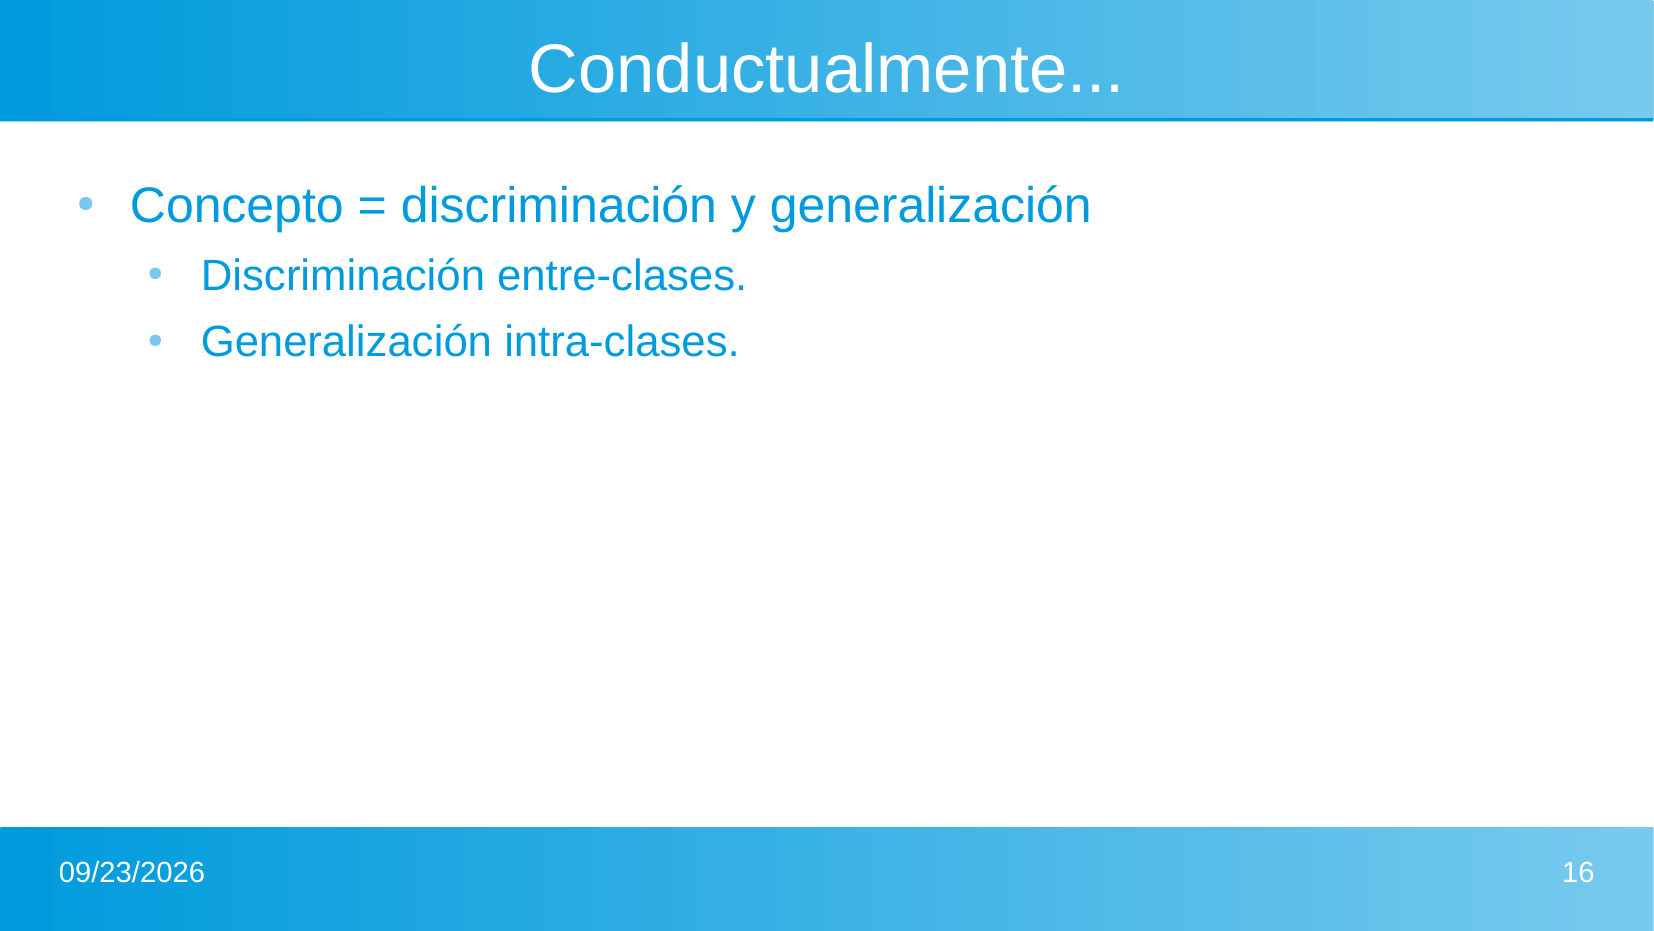

# Conductualmente...
Concepto = discriminación y generalización
Discriminación entre-clases.
Generalización intra-clases.
16